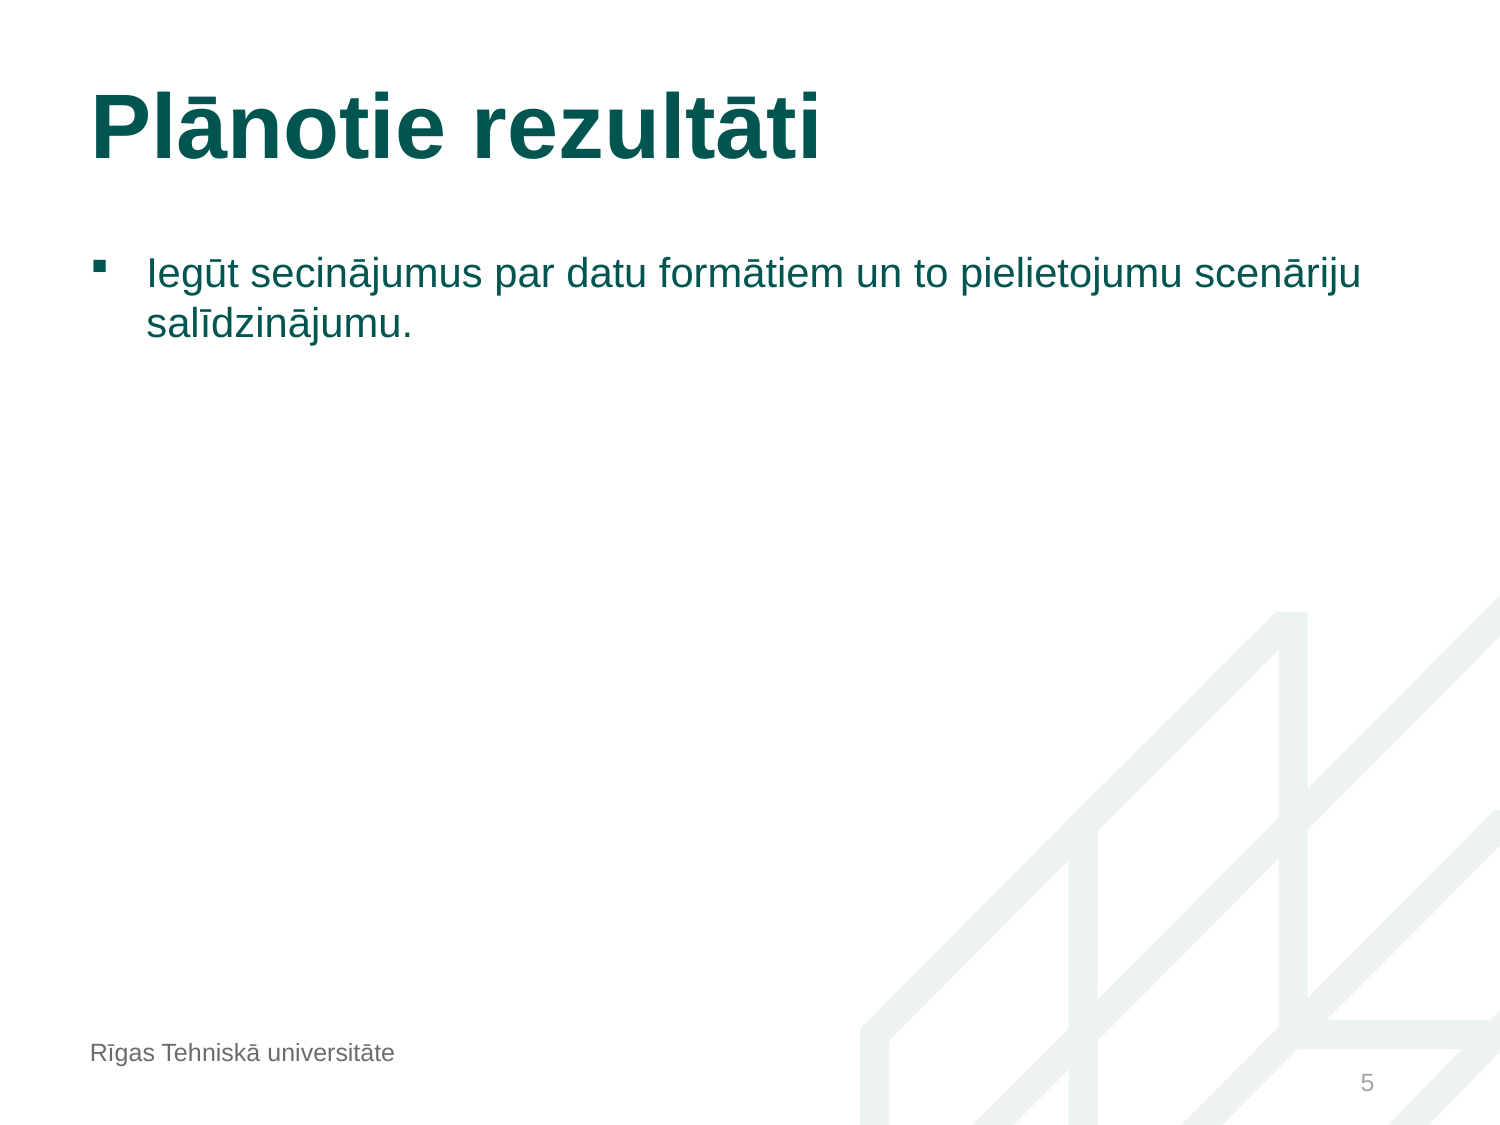

Plānotie rezultāti
# Iegūt secinājumus par datu formātiem un to pielietojumu scenāriju salīdzinājumu.
Rīgas Tehniskā universitāte